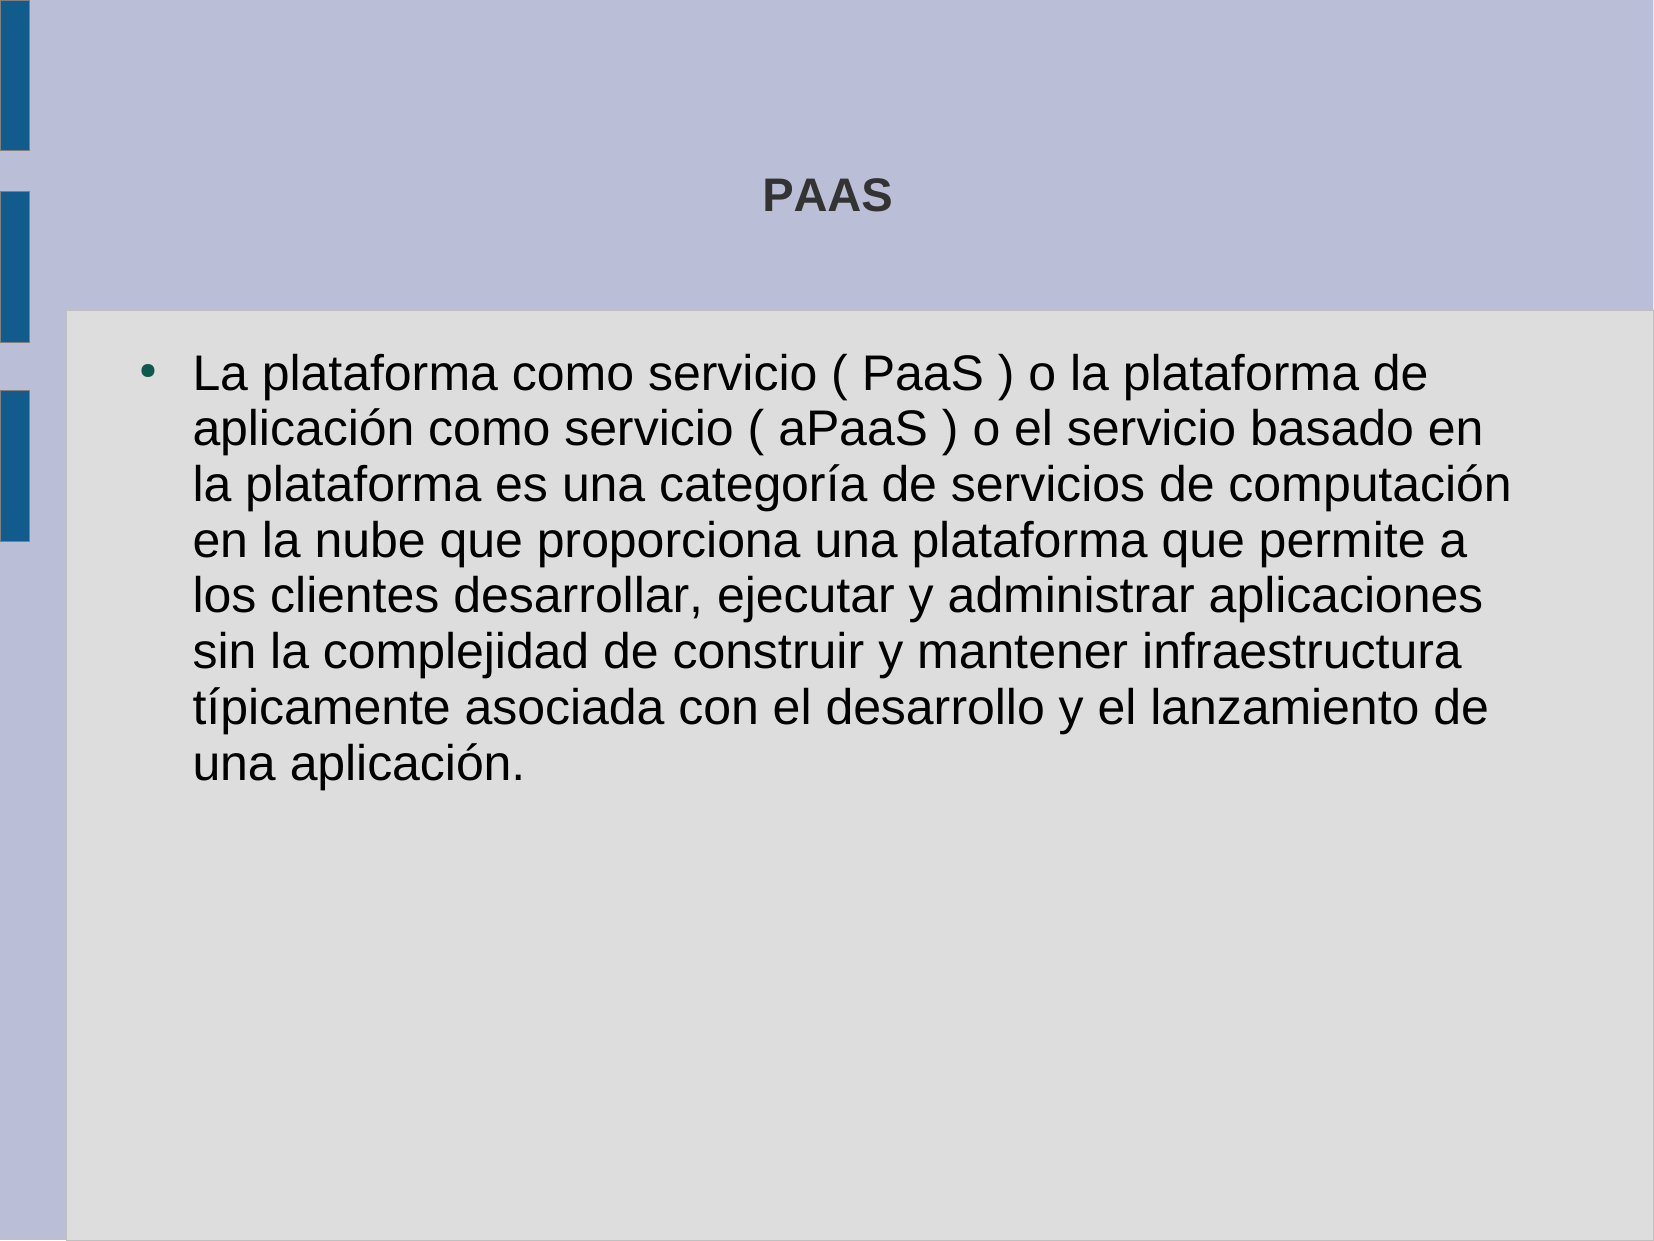

# PAAS
La plataforma como servicio ( PaaS ) o la plataforma de aplicación como servicio ( aPaaS ) o el servicio basado en la plataforma es una categoría de servicios de computación en la nube que proporciona una plataforma que permite a los clientes desarrollar, ejecutar y administrar aplicaciones sin la complejidad de construir y mantener infraestructura típicamente asociada con el desarrollo y el lanzamiento de una aplicación.